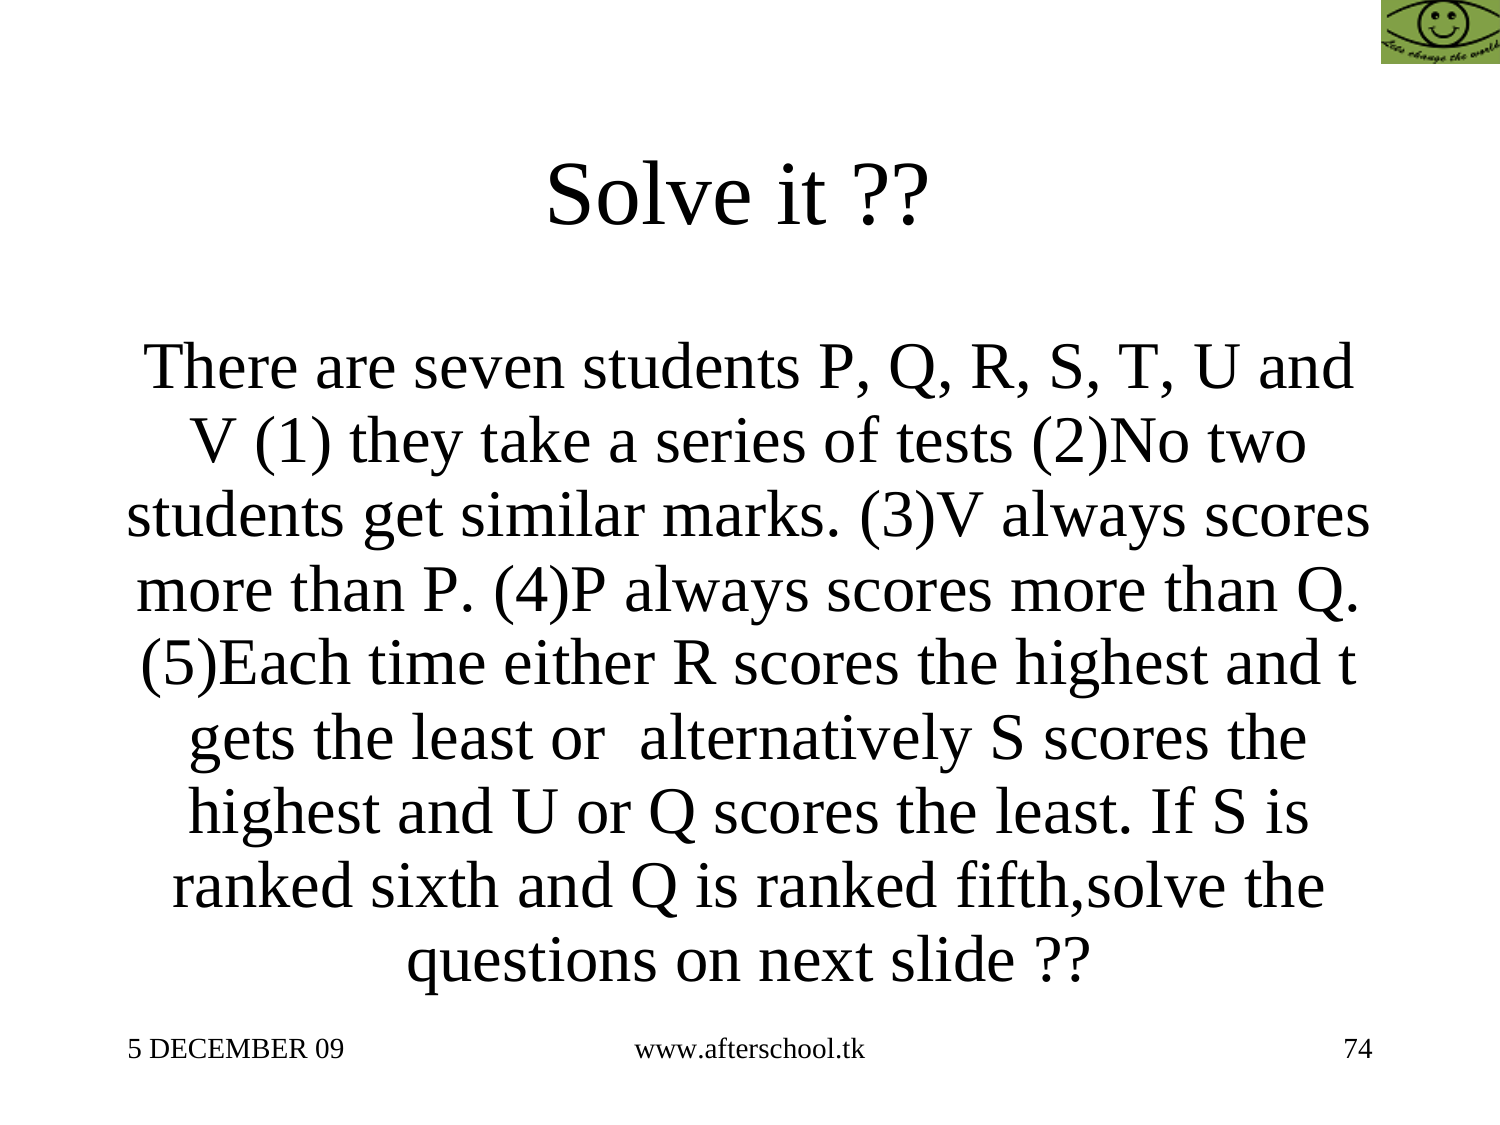

# Solve it ??
There are seven students P, Q, R, S, T, U and V (1) they take a series of tests (2)No two students get similar marks. (3)V always scores more than P. (4)P always scores more than Q. (5)Each time either R scores the highest and t gets the least or alternatively S scores the highest and U or Q scores the least. If S is ranked sixth and Q is ranked fifth,solve the questions on next slide ??
MFI Seminar Jain PG College
AFTERSCHOOOL centre for social entrepreneurship
74